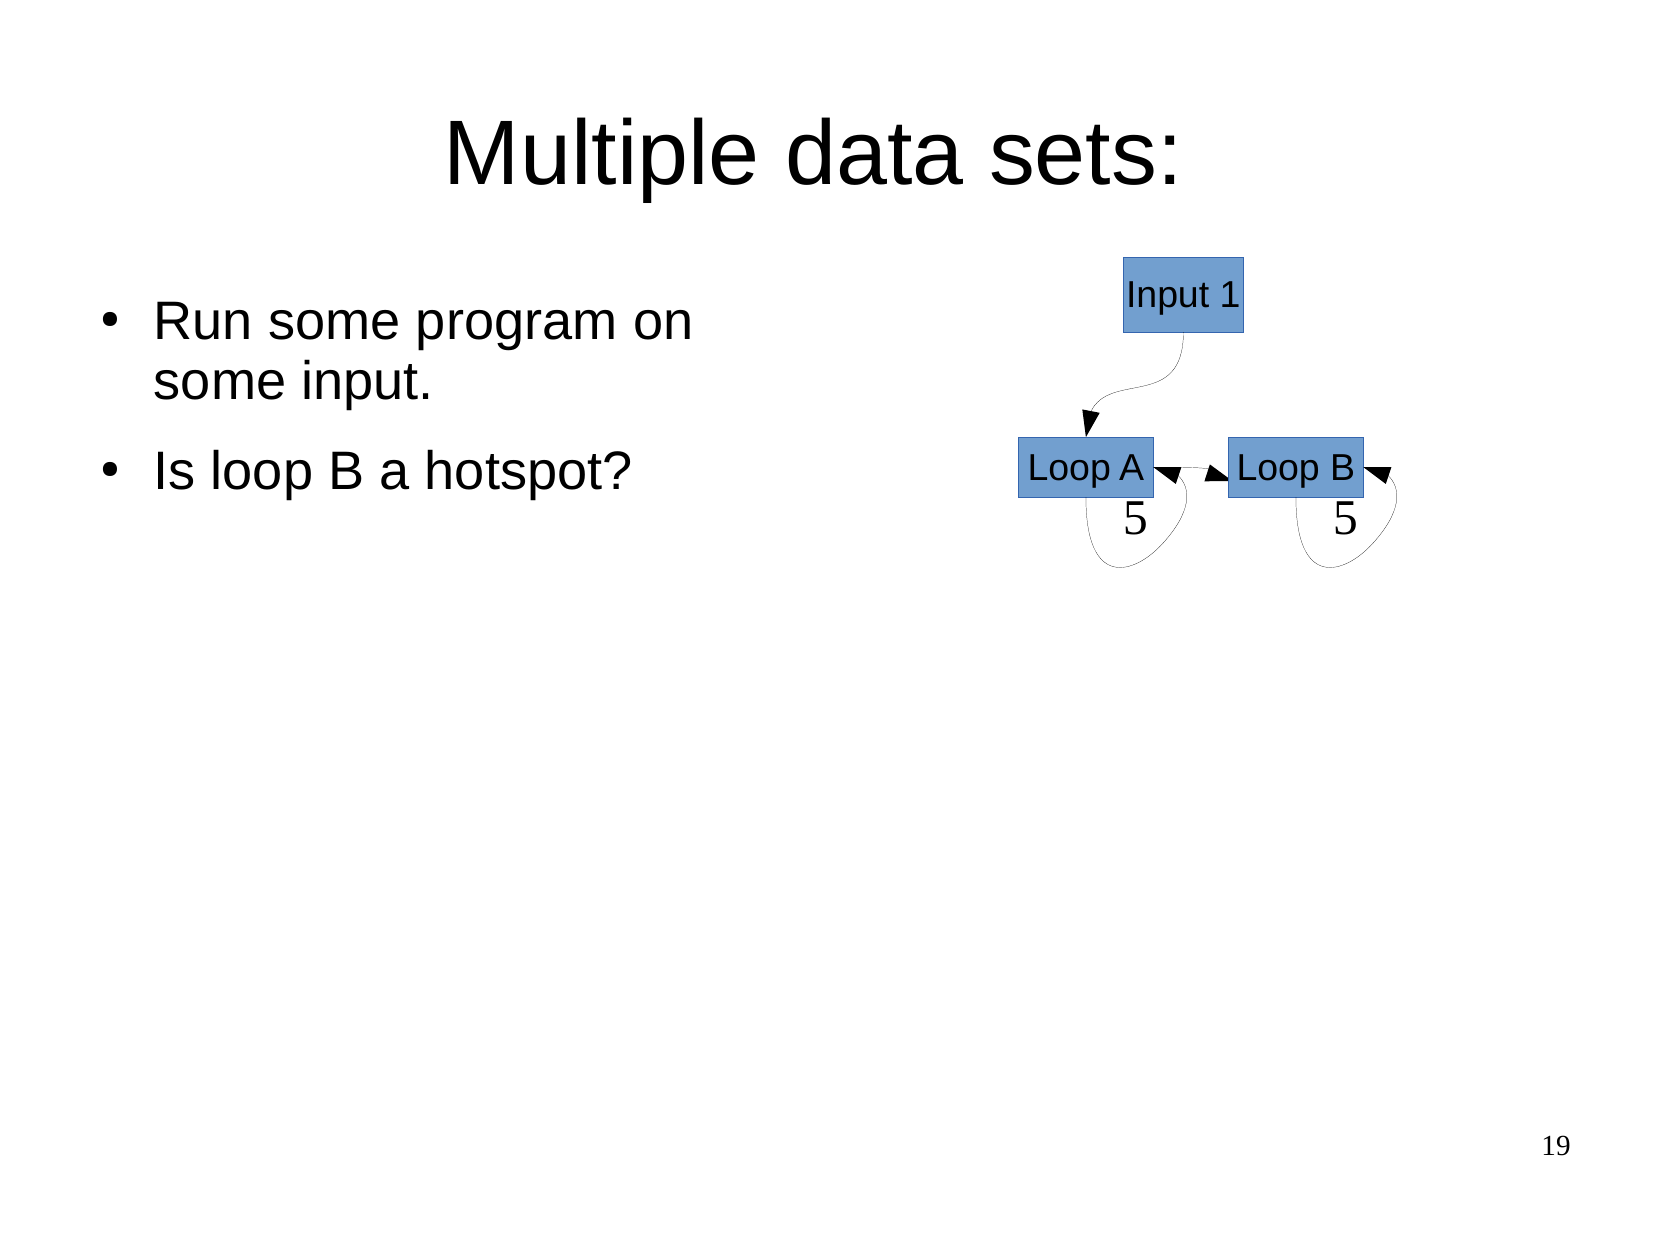

# Multiple data sets:
Input 1
Run some program on some input.
Is loop B a hotspot?
Loop A
Loop B
19